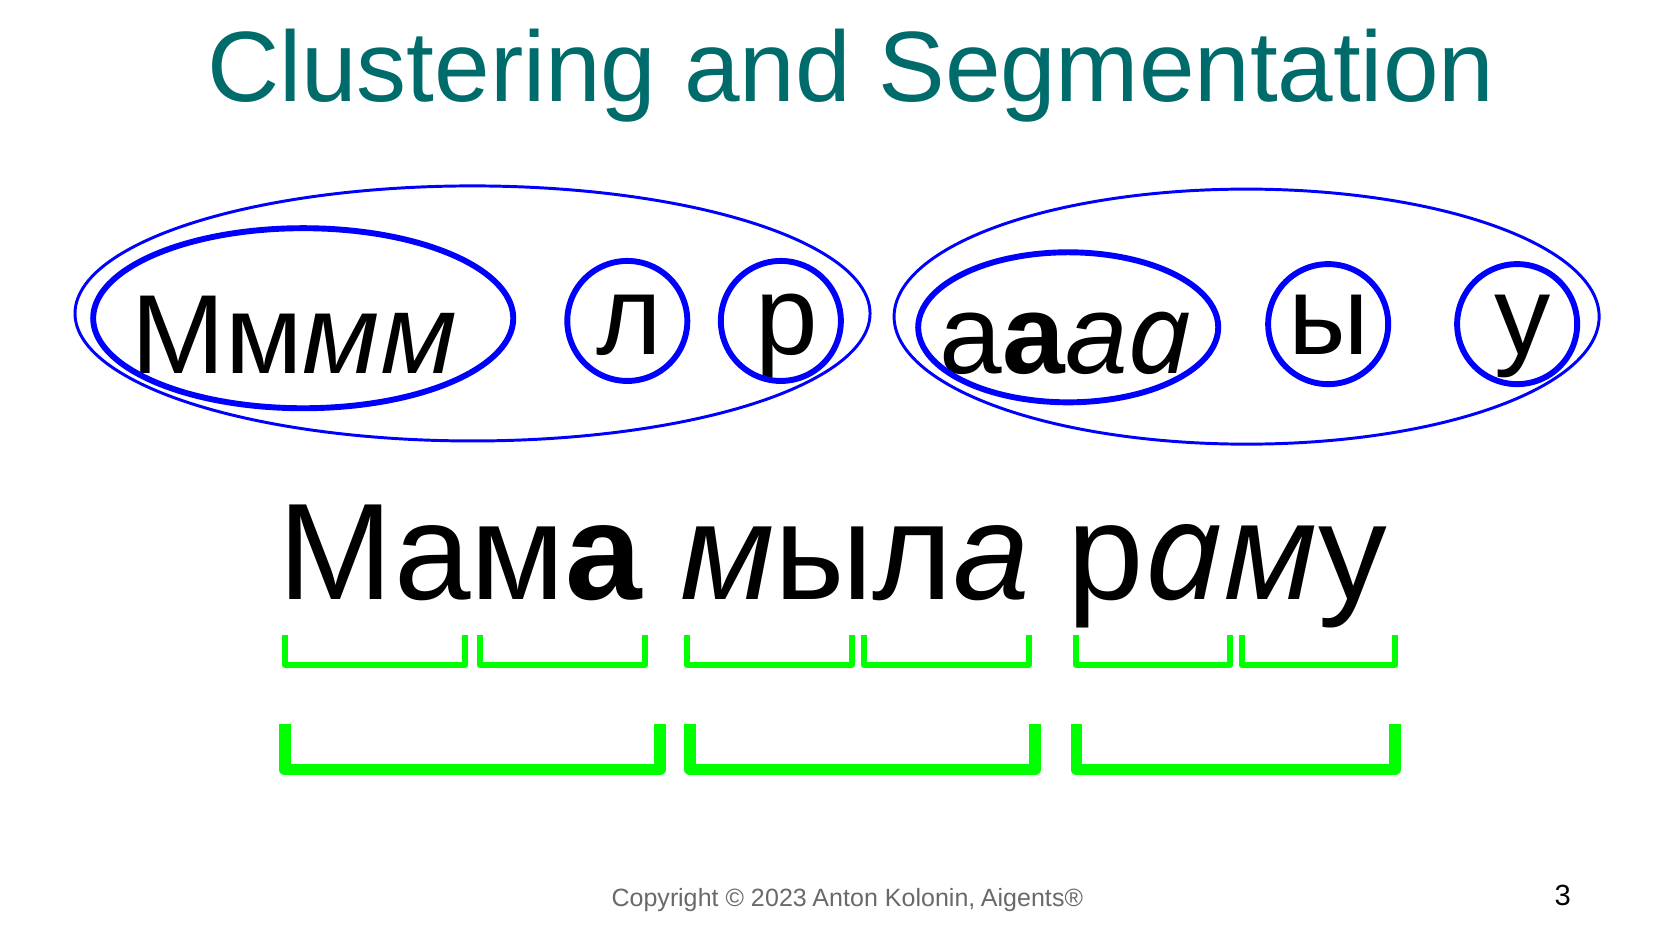

Clustering and Segmentation
Мммм
л р
ы у
аааа
Мама мыла раму
Copyright © 2023 Anton Kolonin, Aigents®
3